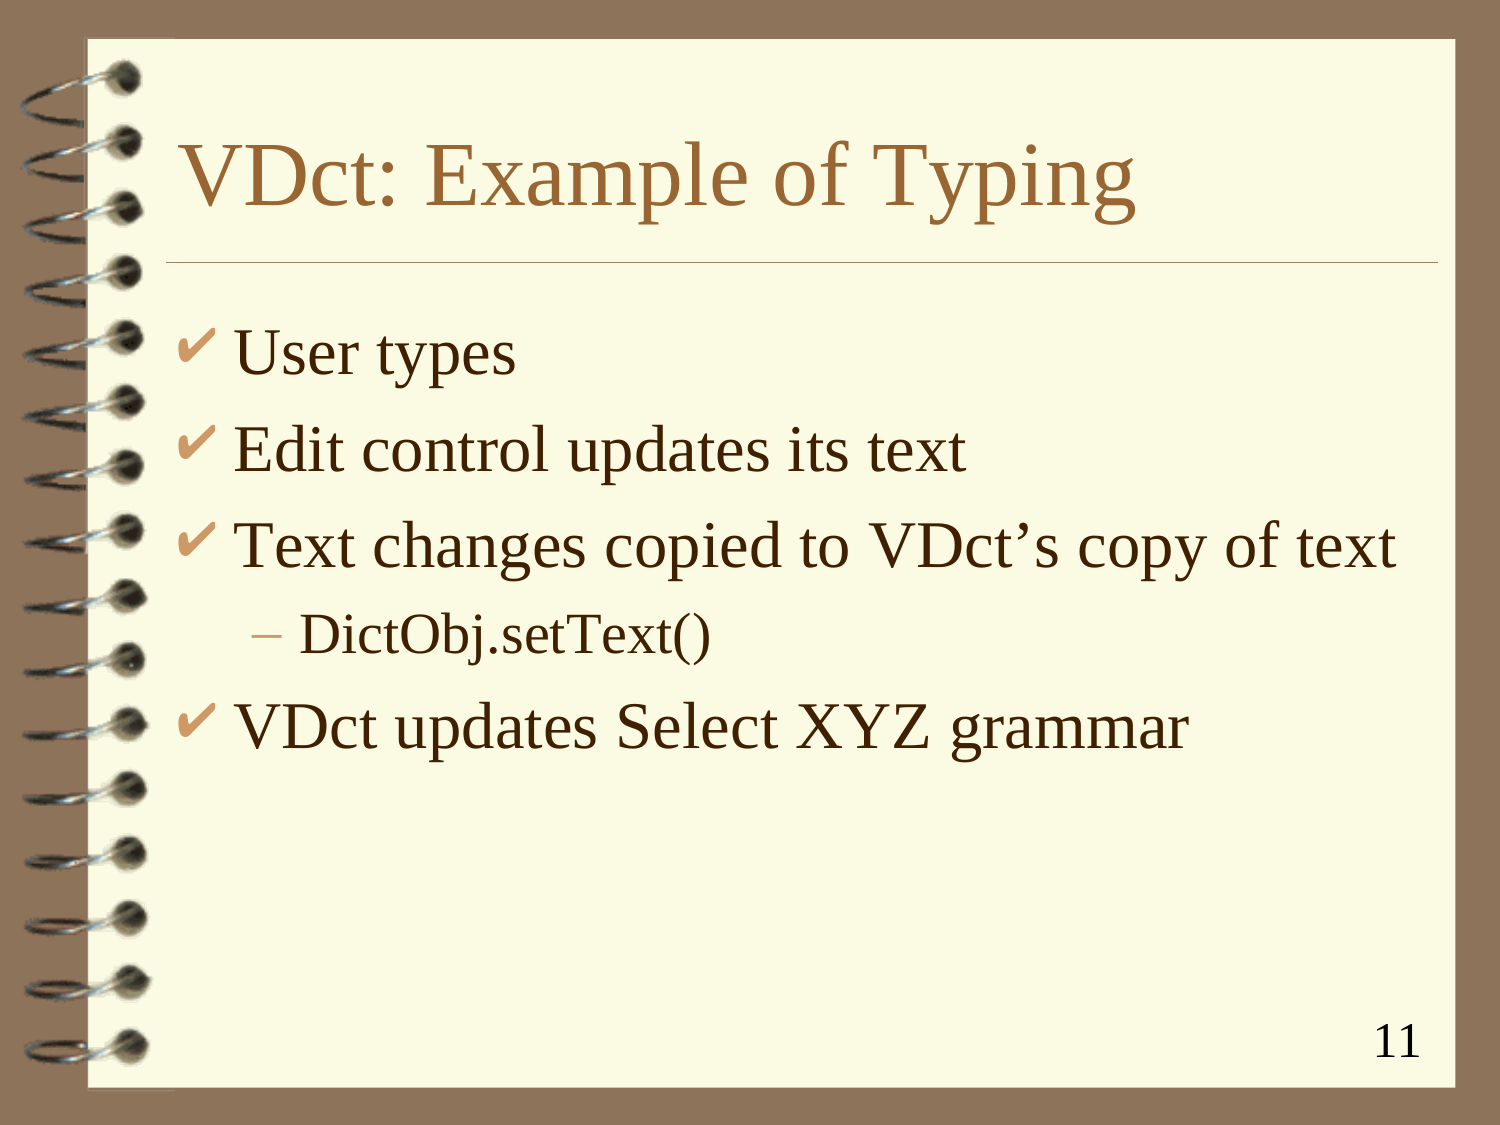

# VDct: Example of Typing
User types
Edit control updates its text
Text changes copied to VDct’s copy of text
DictObj.setText()
VDct updates Select XYZ grammar
11